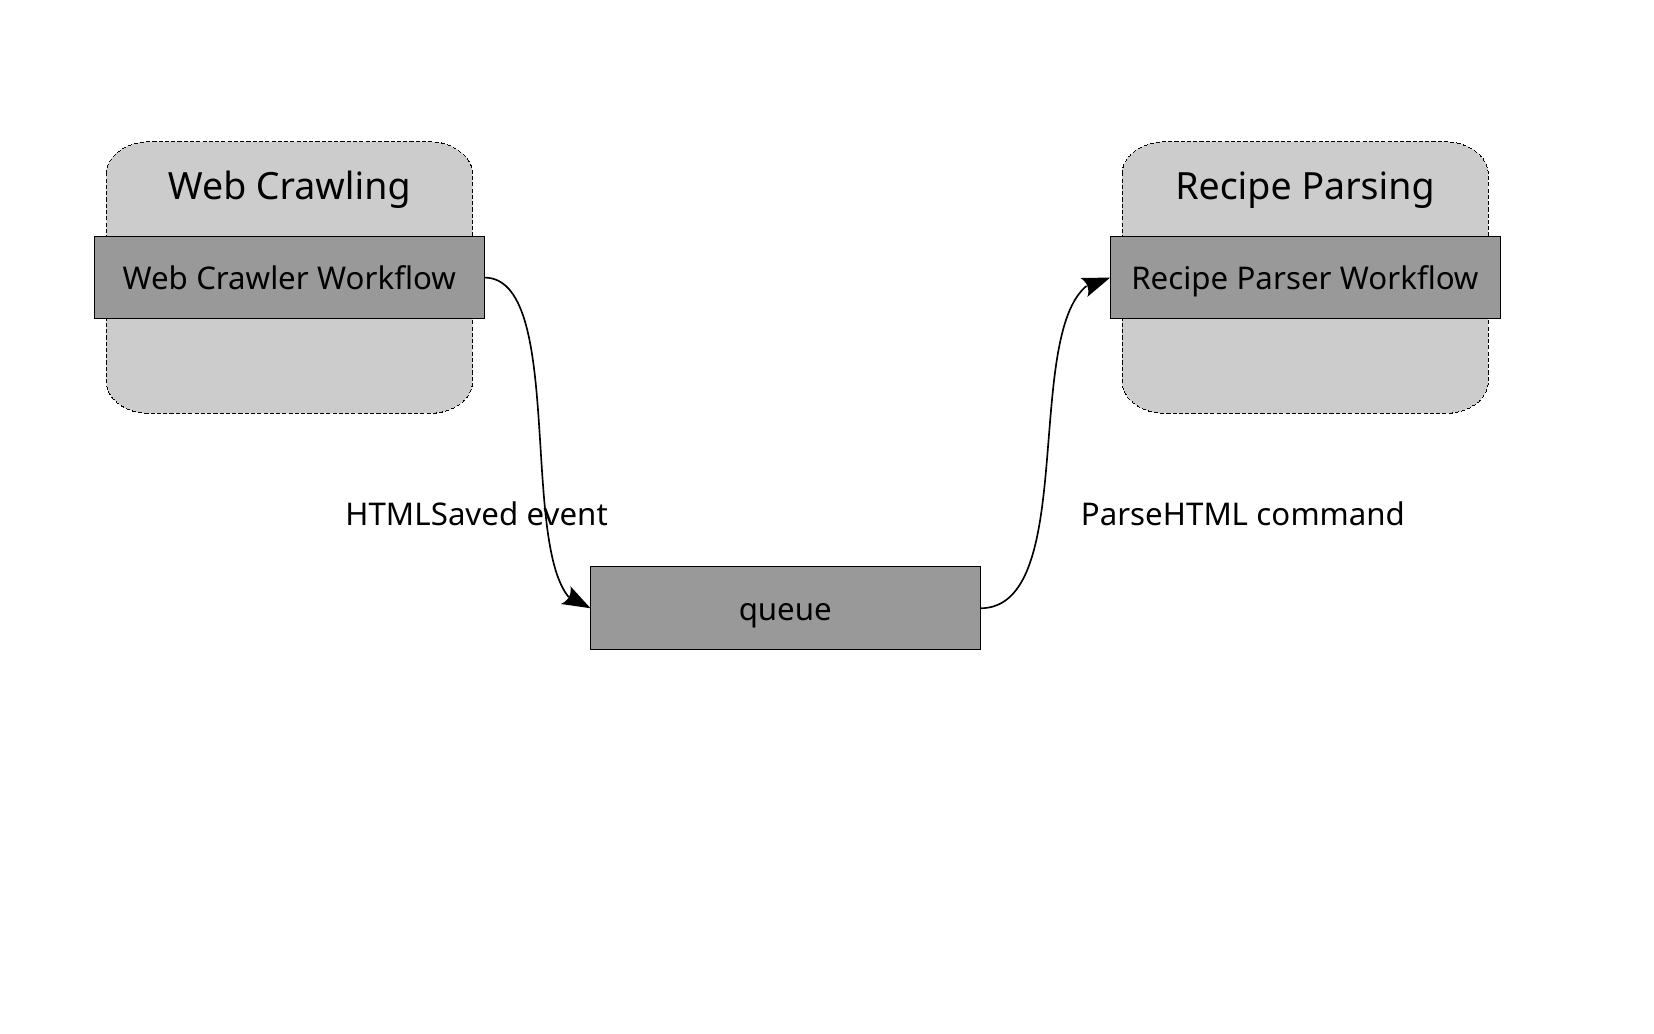

Web Crawling
Web Crawler Workflow
Recipe Parsing
Recipe Parser Workflow
HTMLSaved event
ParseHTML command
queue